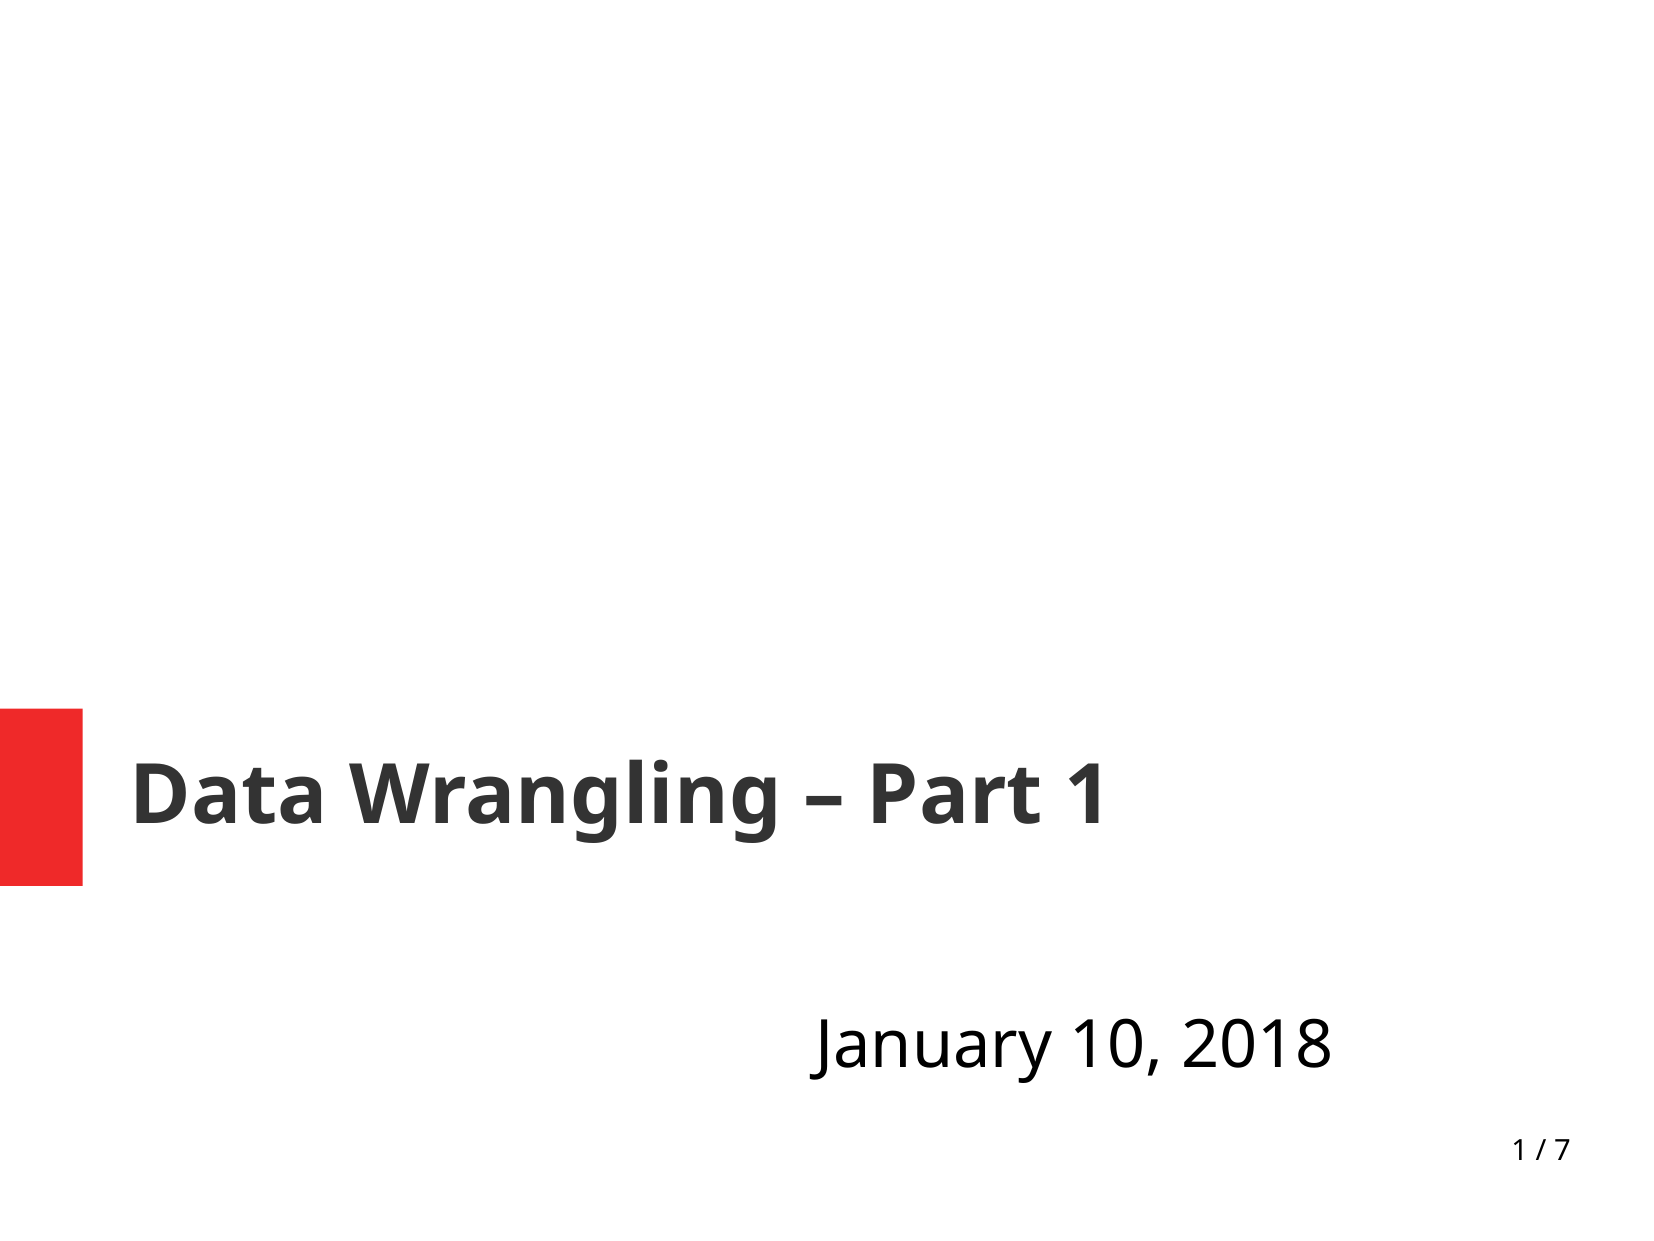

# Data Wrangling – Part 1
January 10, 2018
1